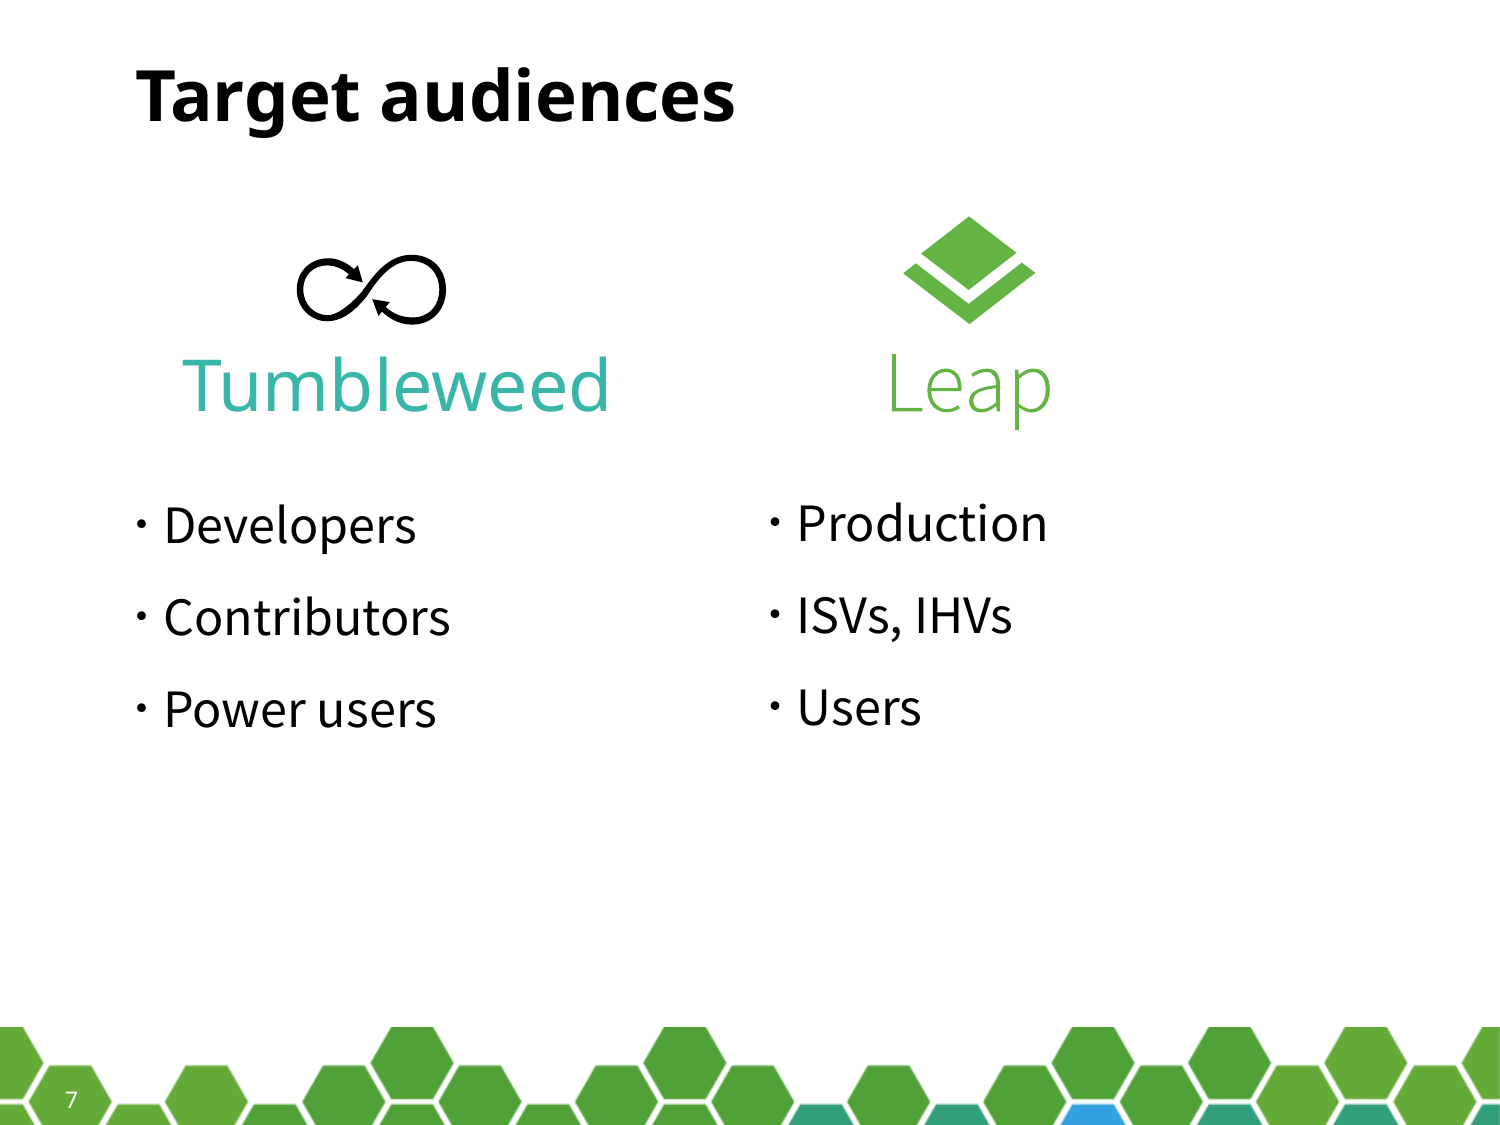

# Target audiences
Production
ISVs, IHVs
Users
Developers
Contributors
Power users